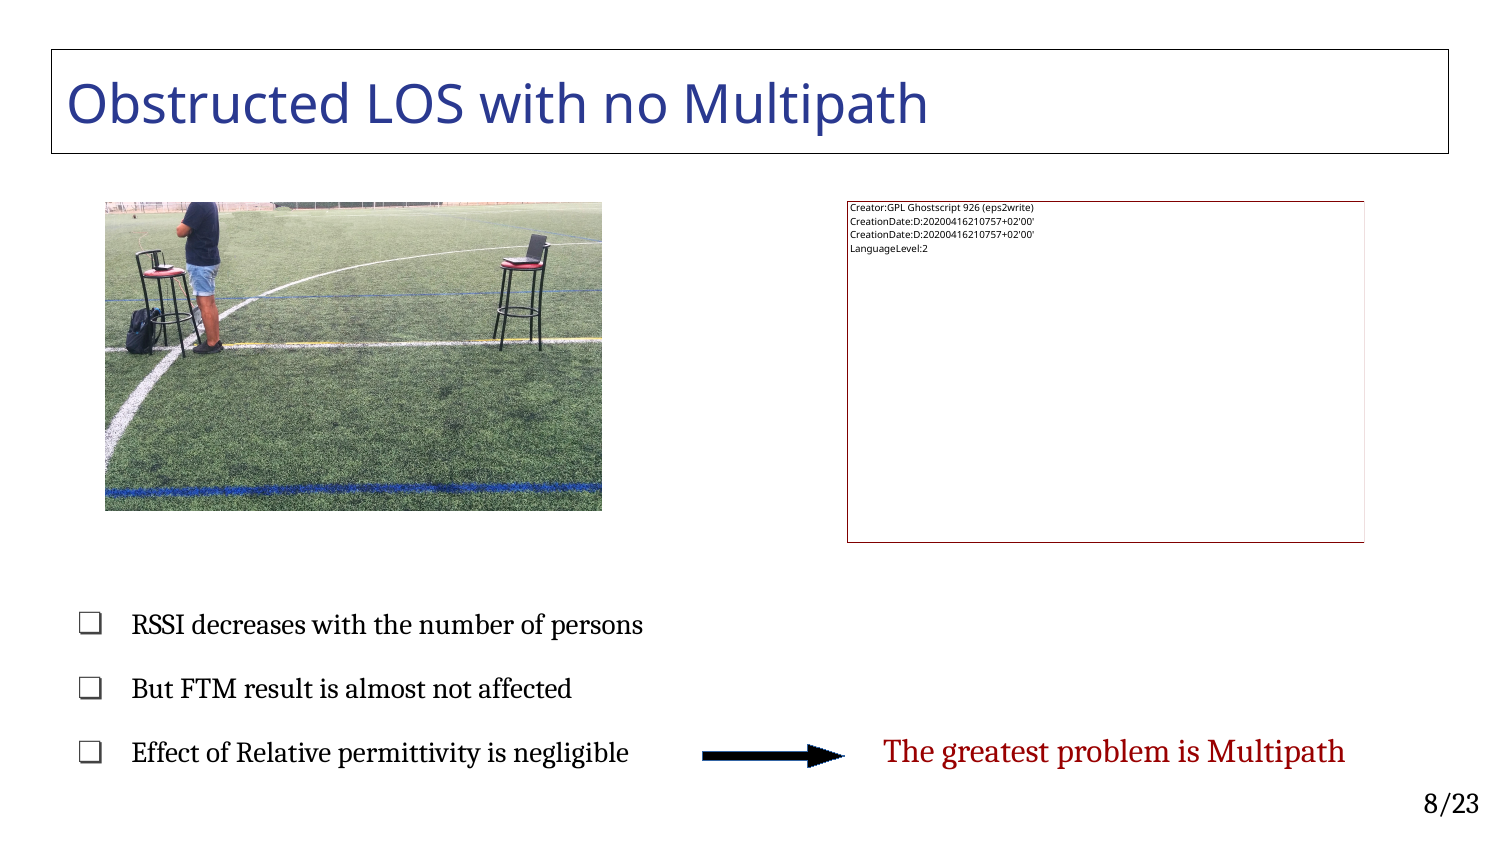

# Obstructed LOS with no Multipath
Company
RSSI decreases with the number of persons
But FTM result is almost not affected
Effect of Relative permittivity is negligible
The greatest problem is Multipath